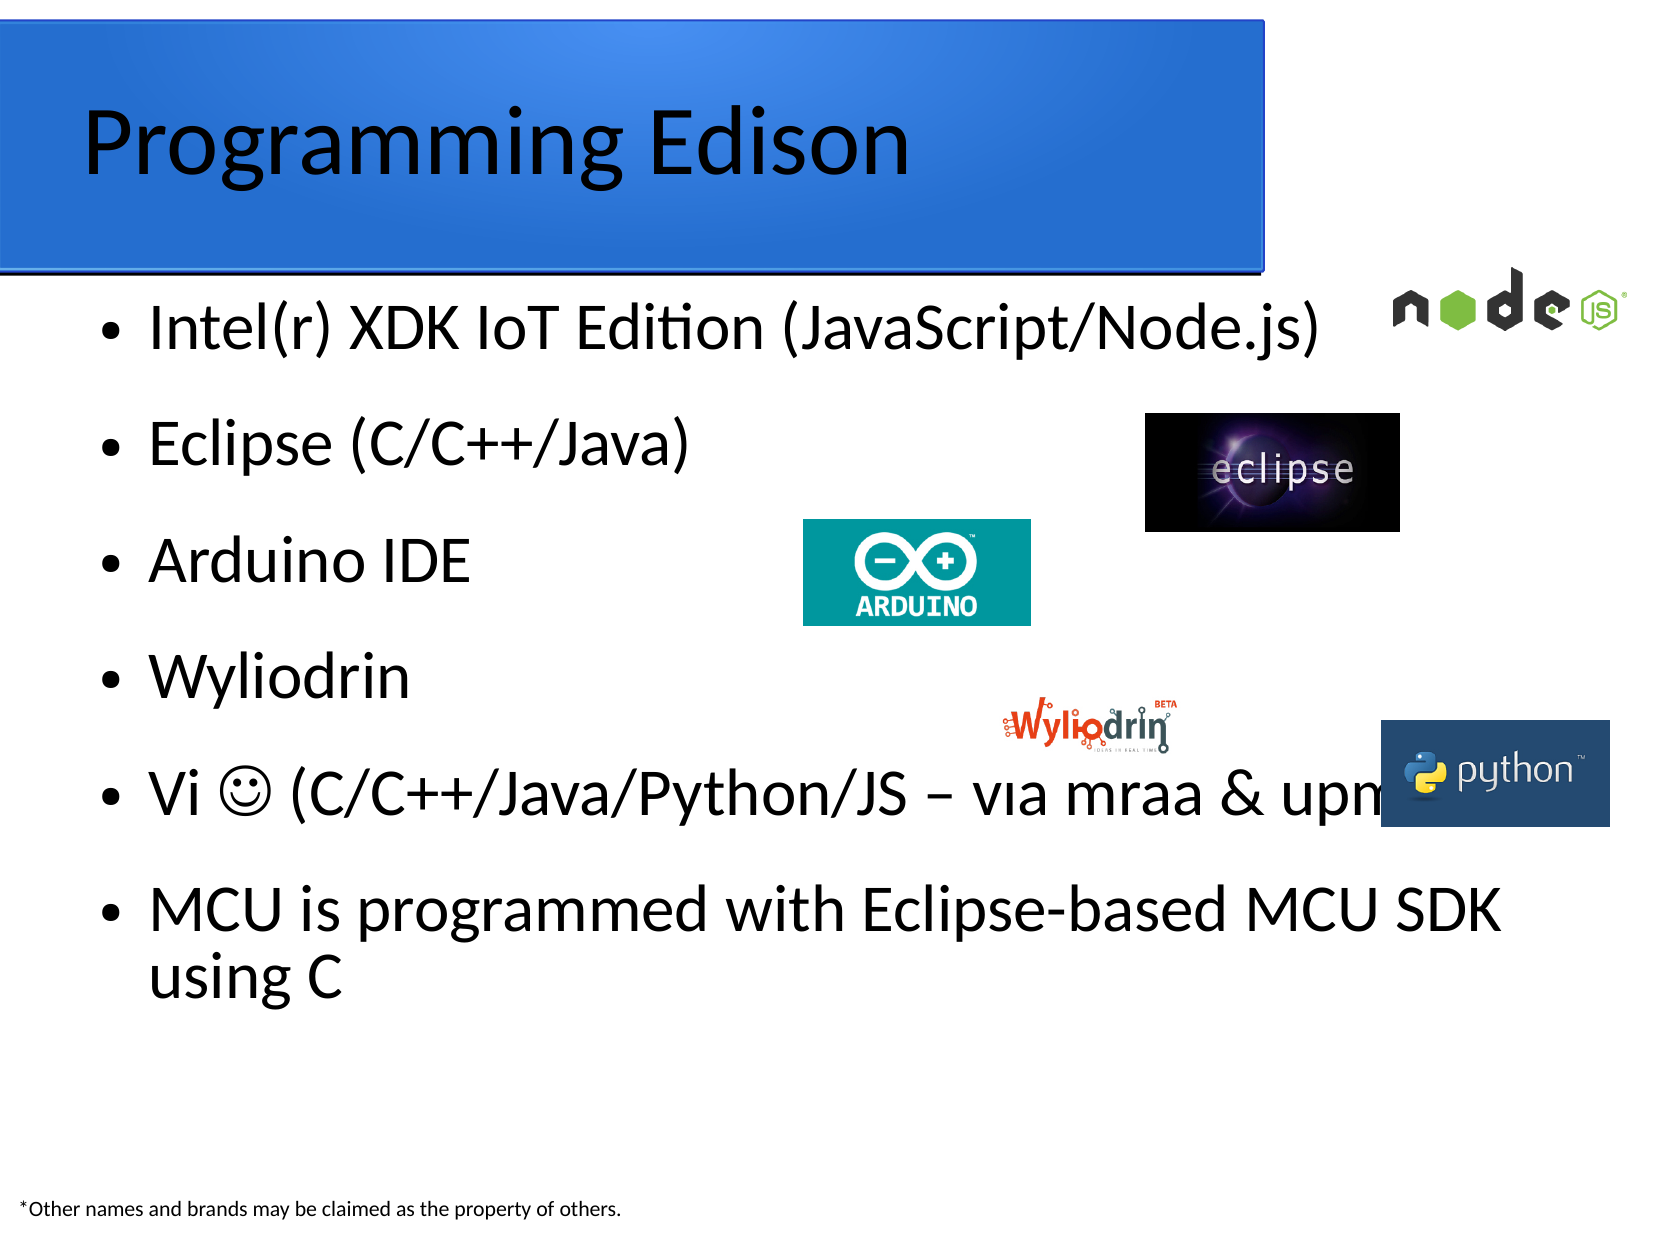

# Programming Edison
Intel(r) XDK IoT Edition (JavaScript/Node.js)
Eclipse (C/C++/Java)
Arduino IDE
Wyliodrin
Vi  (C/C++/Java/Python/JS – via mraa & upm)
MCU is programmed with Eclipse-based MCU SDK using C
*Other names and brands may be claimed as the property of others.